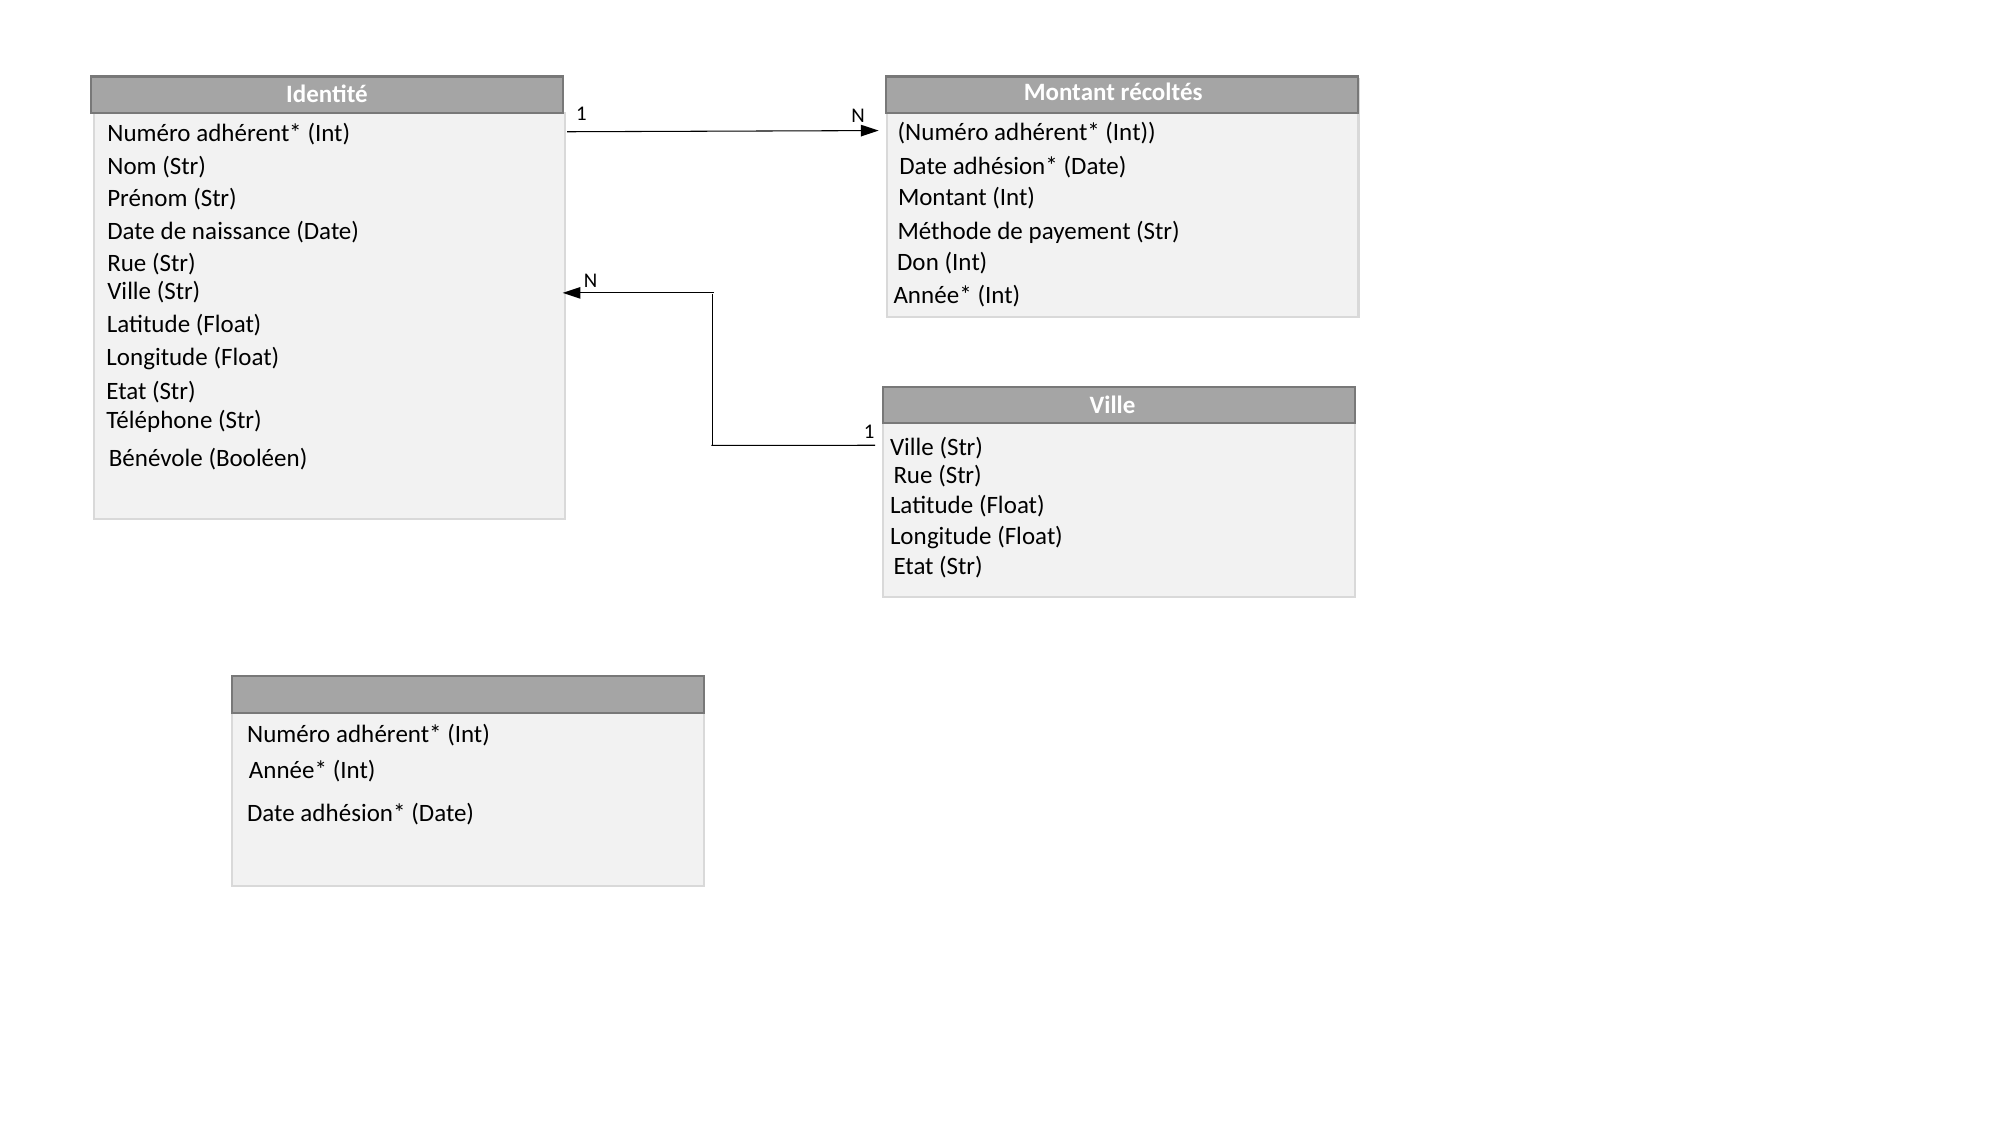

Montant récoltés
Identité
1
N
(Numéro adhérent* (Int))
Numéro adhérent* (Int)
Nom (Str)
Date adhésion* (Date)
Montant (Int)
Prénom (Str)
Date de naissance (Date)
Méthode de payement (Str)
Don (Int)
Rue (Str)
N
Ville (Str)
Année* (Int)
Latitude (Float)
Longitude (Float)
Etat (Str)
Ville
Téléphone (Str)
1
Ville (Str)
Bénévole (Booléen)
Rue (Str)
Latitude (Float)
Longitude (Float)
Etat (Str)
Numéro adhérent* (Int)
Année* (Int)
Date adhésion* (Date)